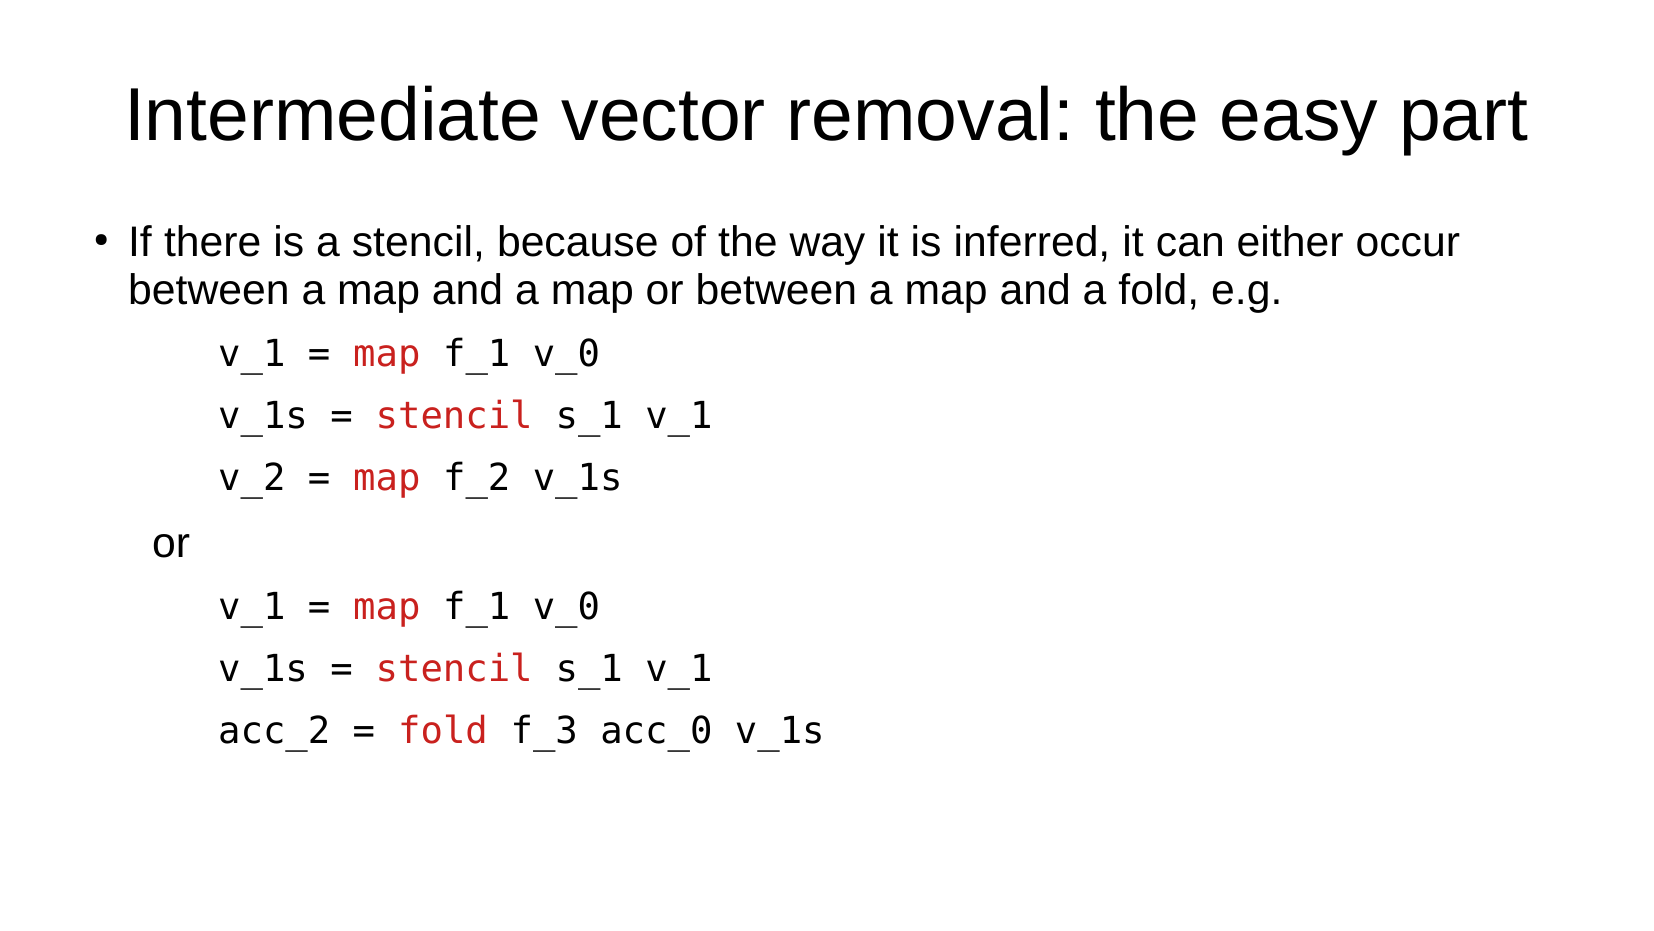

# Intermediate vector removal: the easy part
If there is a stencil, because of the way it is inferred, it can either occur between a map and a map or between a map and a fold, e.g.
 v_1 = map f_1 v_0
 v_1s = stencil s_1 v_1
 v_2 = map f_2 v_1s
 or
 v_1 = map f_1 v_0
 v_1s = stencil s_1 v_1
 acc_2 = fold f_3 acc_0 v_1s